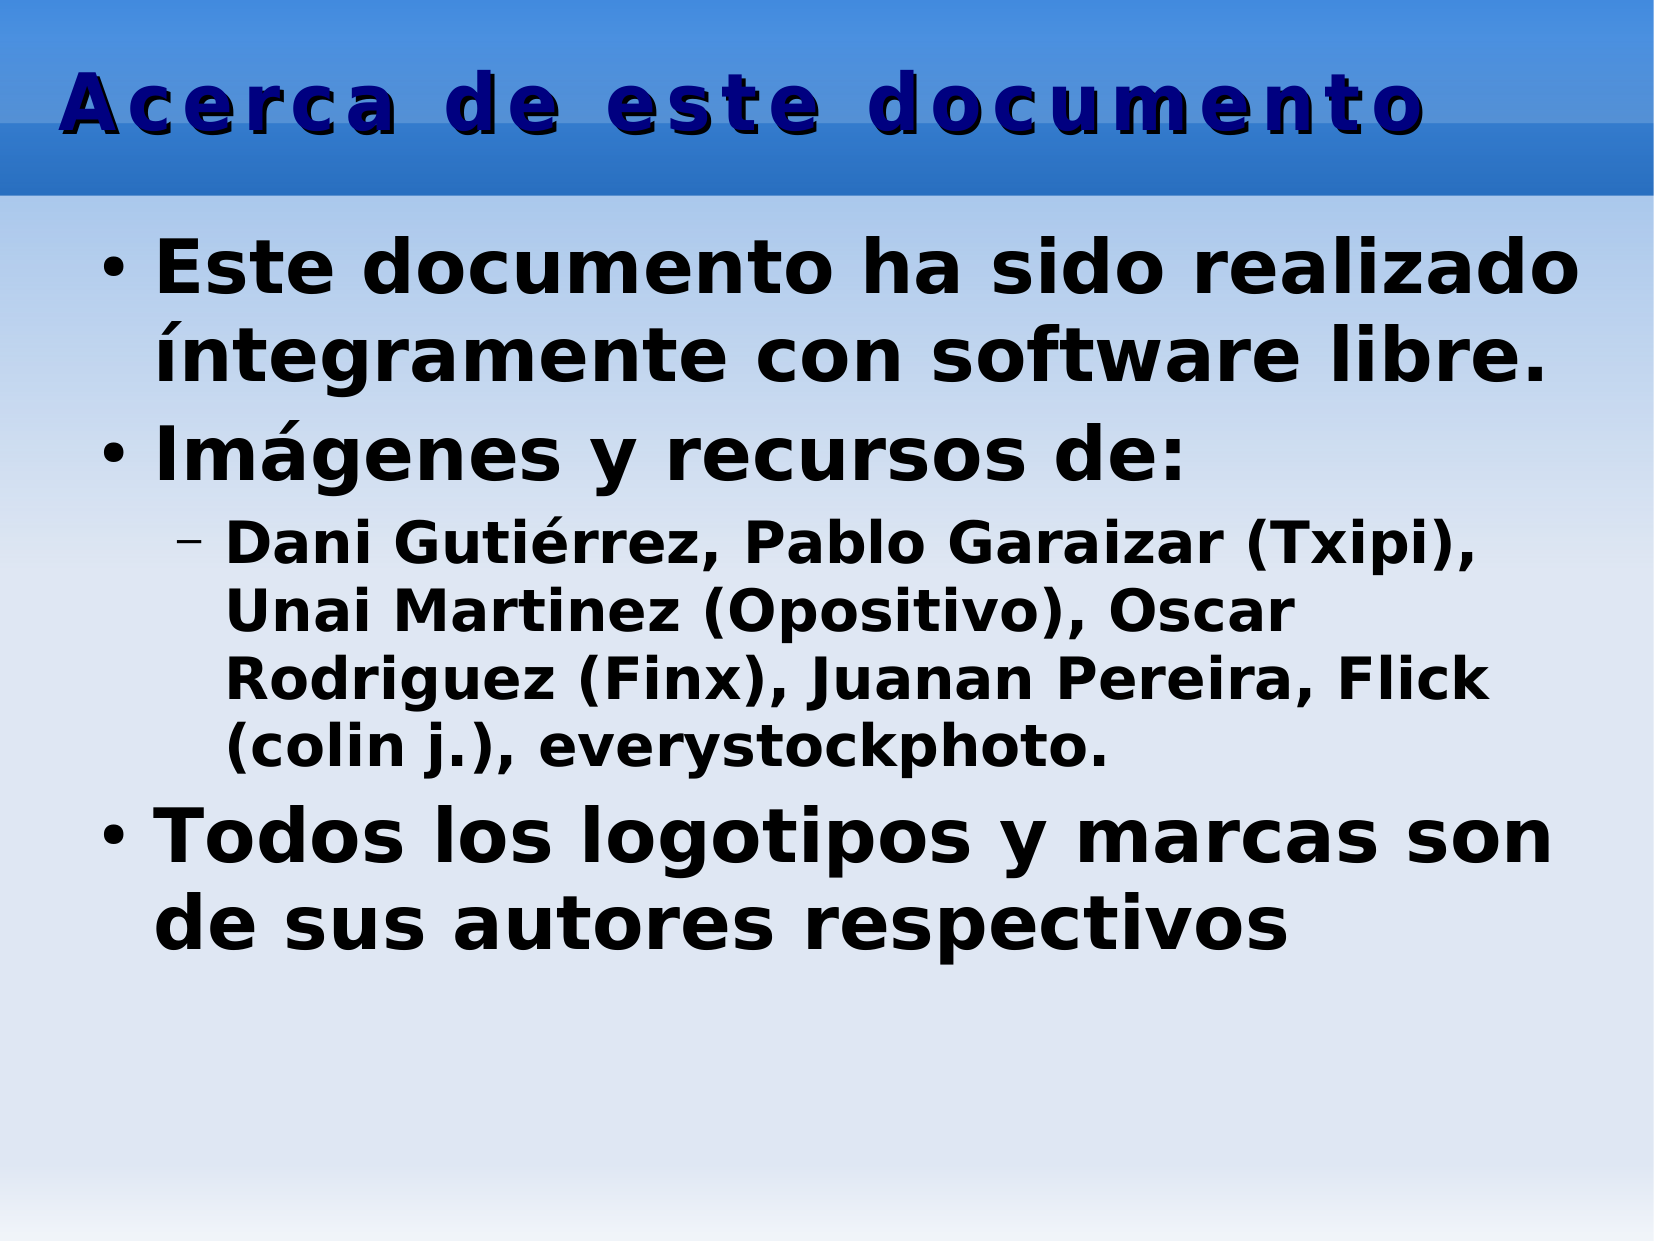

# Acerca de este documento
Este documento ha sido realizado íntegramente con software libre.
Imágenes y recursos de:
Dani Gutiérrez, Pablo Garaizar (Txipi), Unai Martinez (Opositivo), Oscar Rodriguez (Finx), Juanan Pereira, Flick (colin j.), everystockphoto.
Todos los logotipos y marcas son de sus autores respectivos